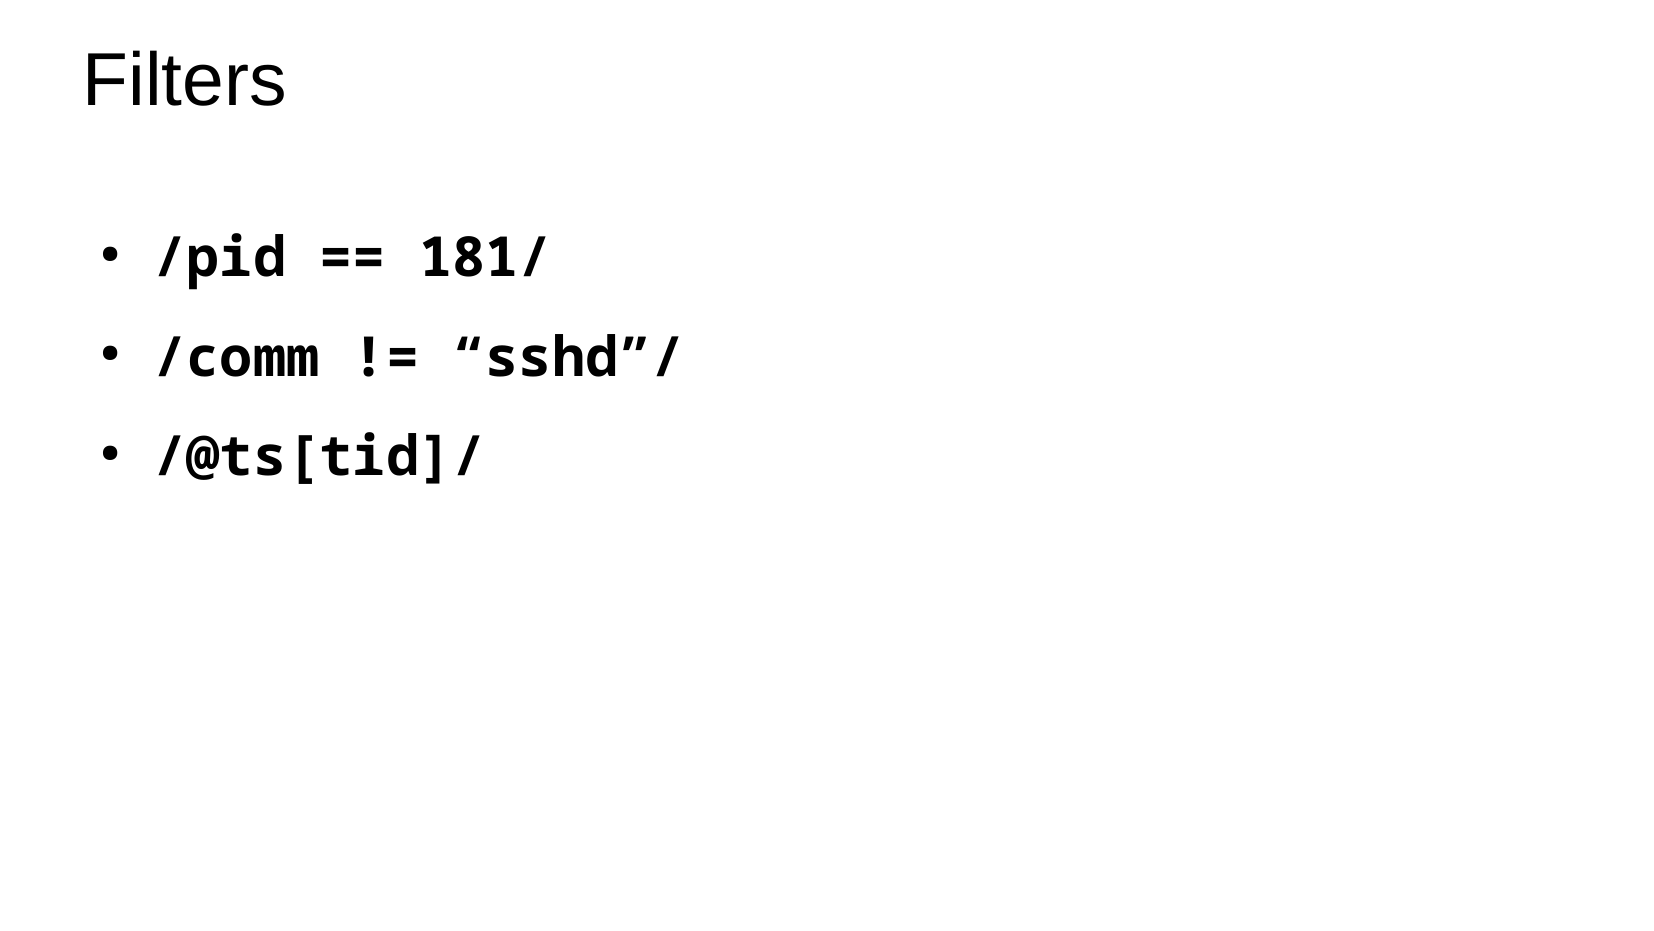

# Filters
/pid == 181/
/comm != “sshd”/
/@ts[tid]/